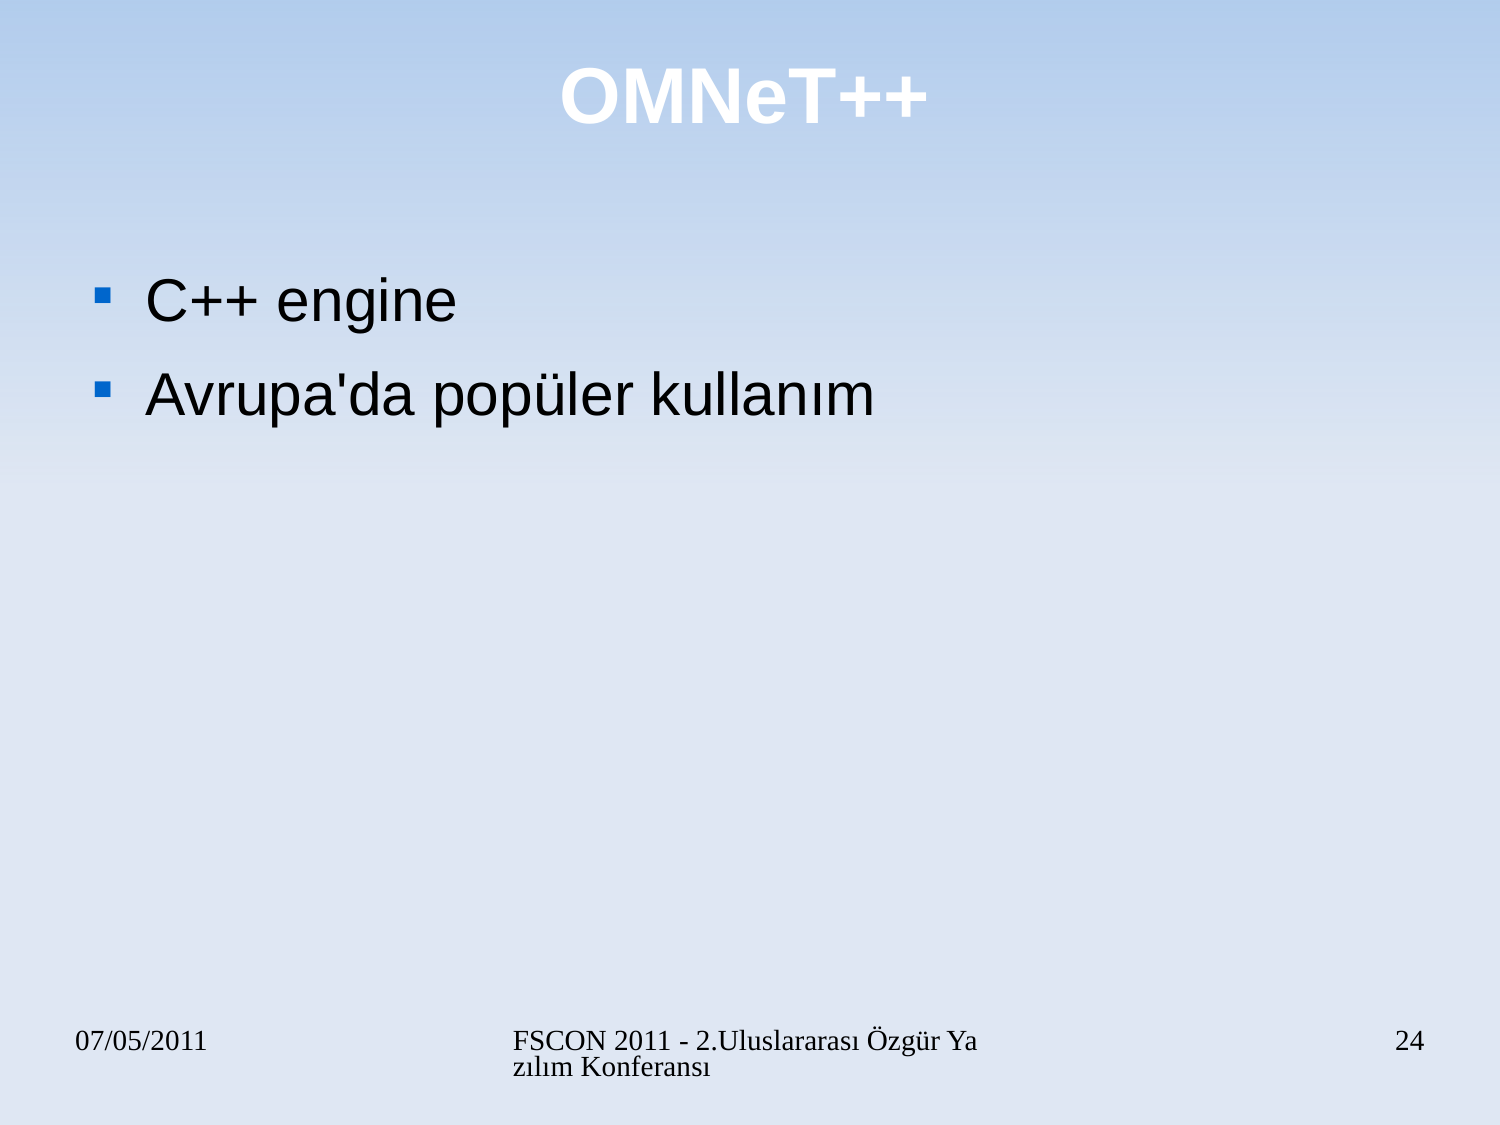

# OMNeT++
C++ engine
Avrupa'da popüler kullanım
07/05/2011
FSCON 2011 - 2.Uluslararası Özgür Yazılım Konferansı
24